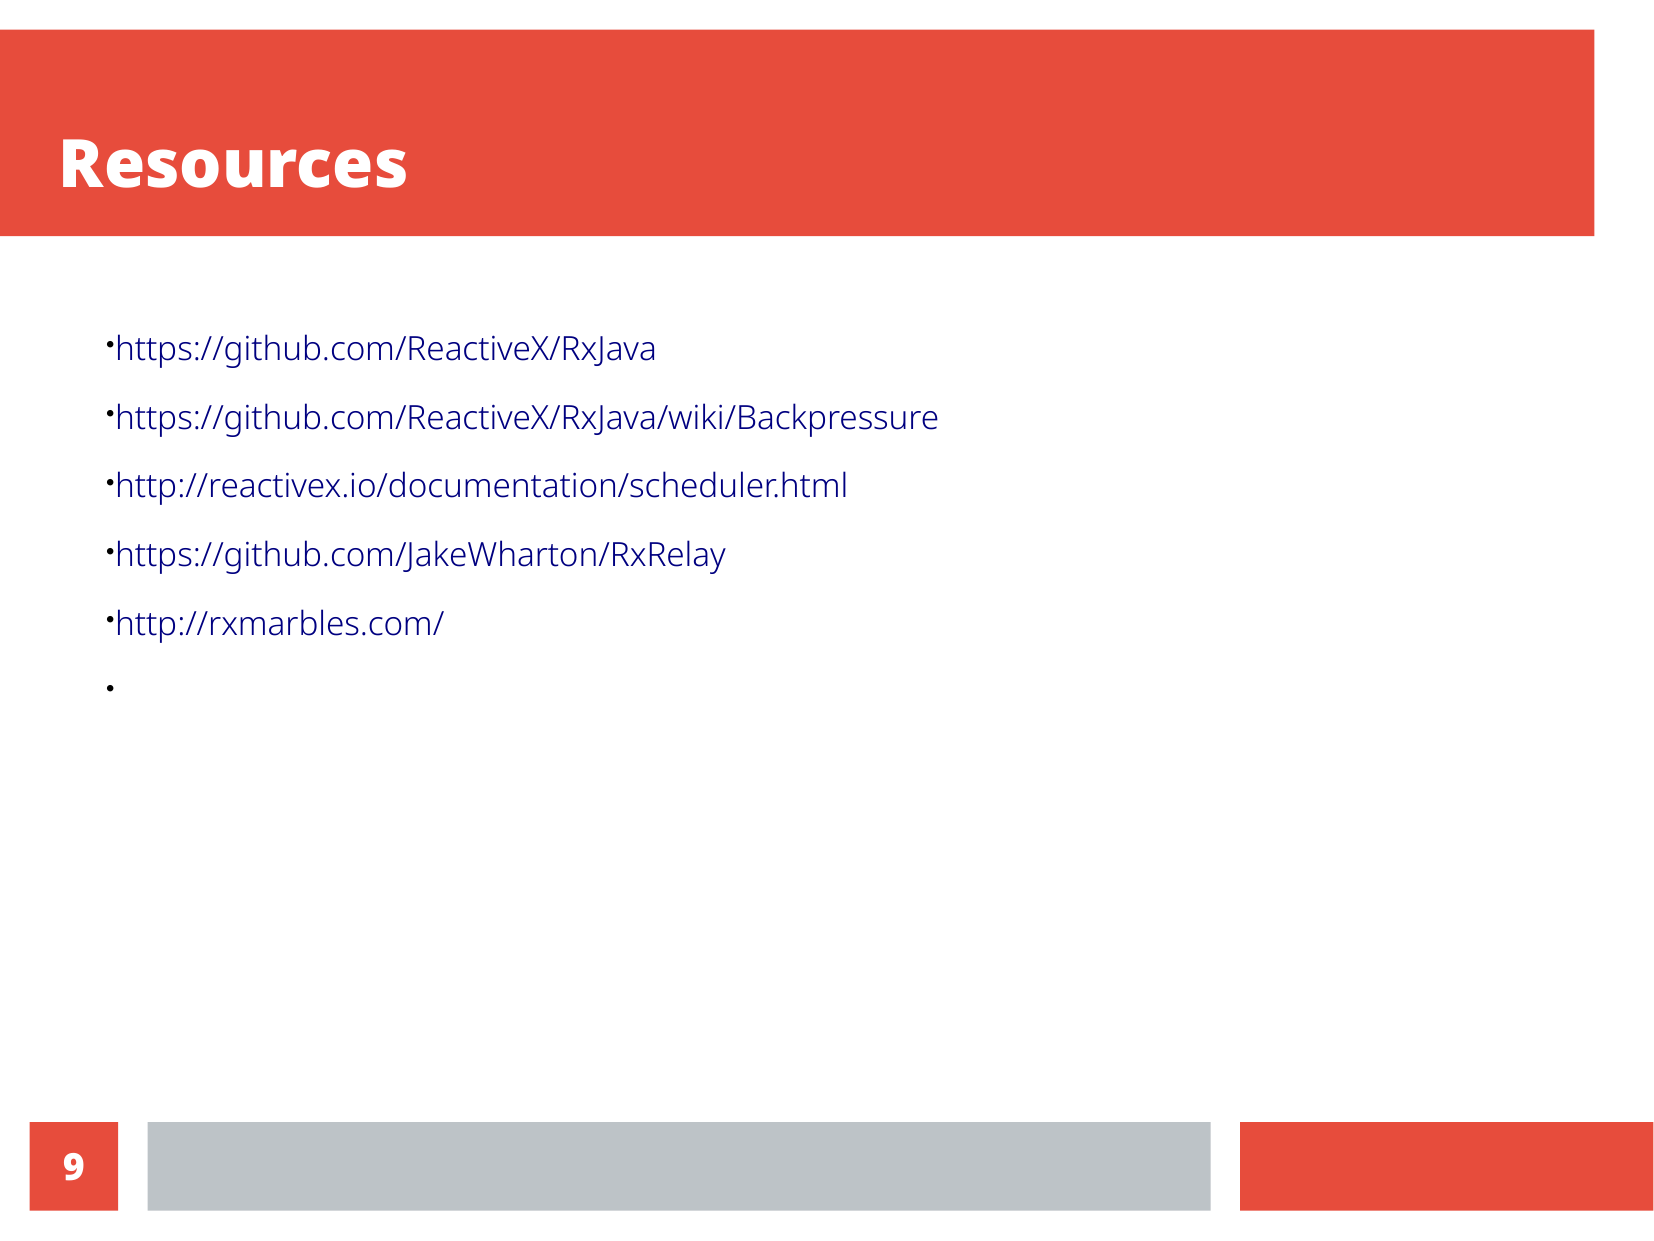

# Resources
https://github.com/ReactiveX/RxJava
https://github.com/ReactiveX/RxJava/wiki/Backpressure
http://reactivex.io/documentation/scheduler.html
https://github.com/JakeWharton/RxRelay
http://rxmarbles.com/
9